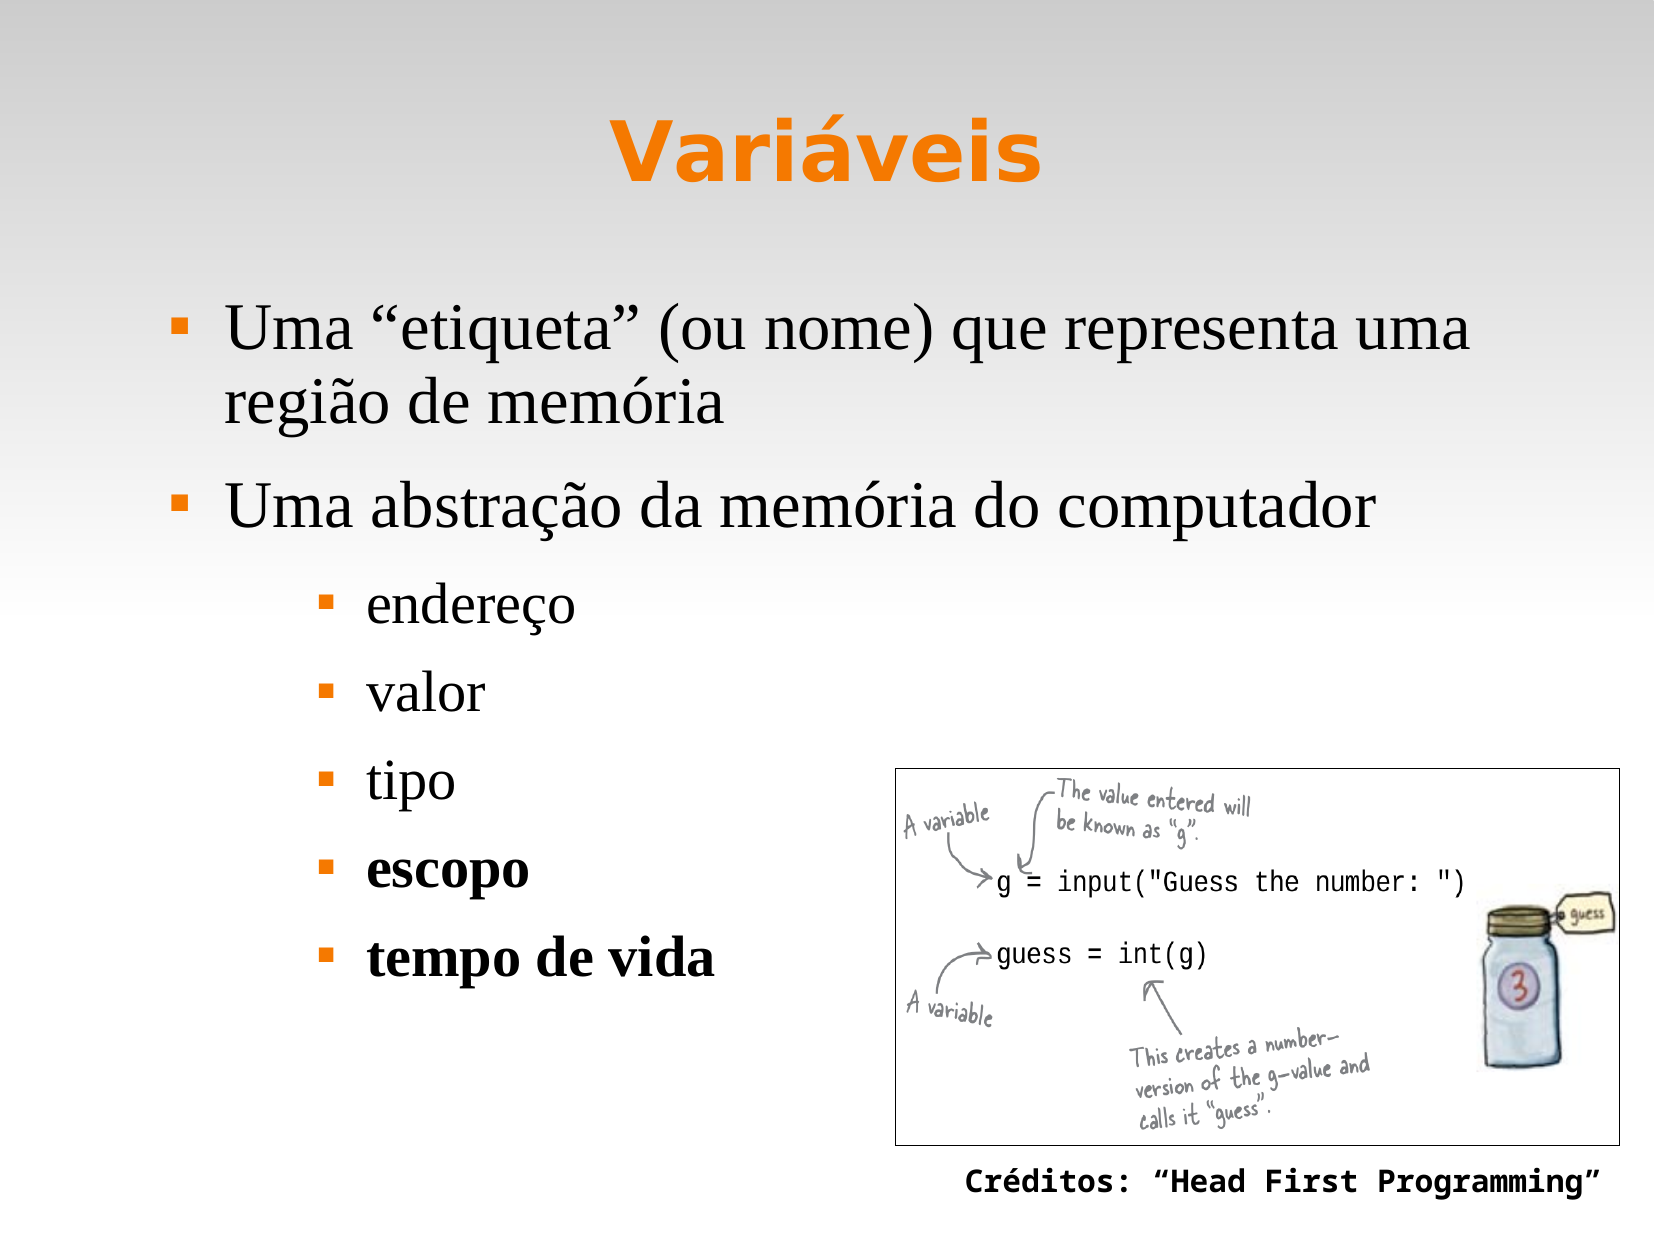

# Variáveis
Uma “etiqueta” (ou nome) que representa uma região de memória
Uma abstração da memória do computador
endereço
valor
tipo
escopo
tempo de vida
Créditos: “Head First Programming”